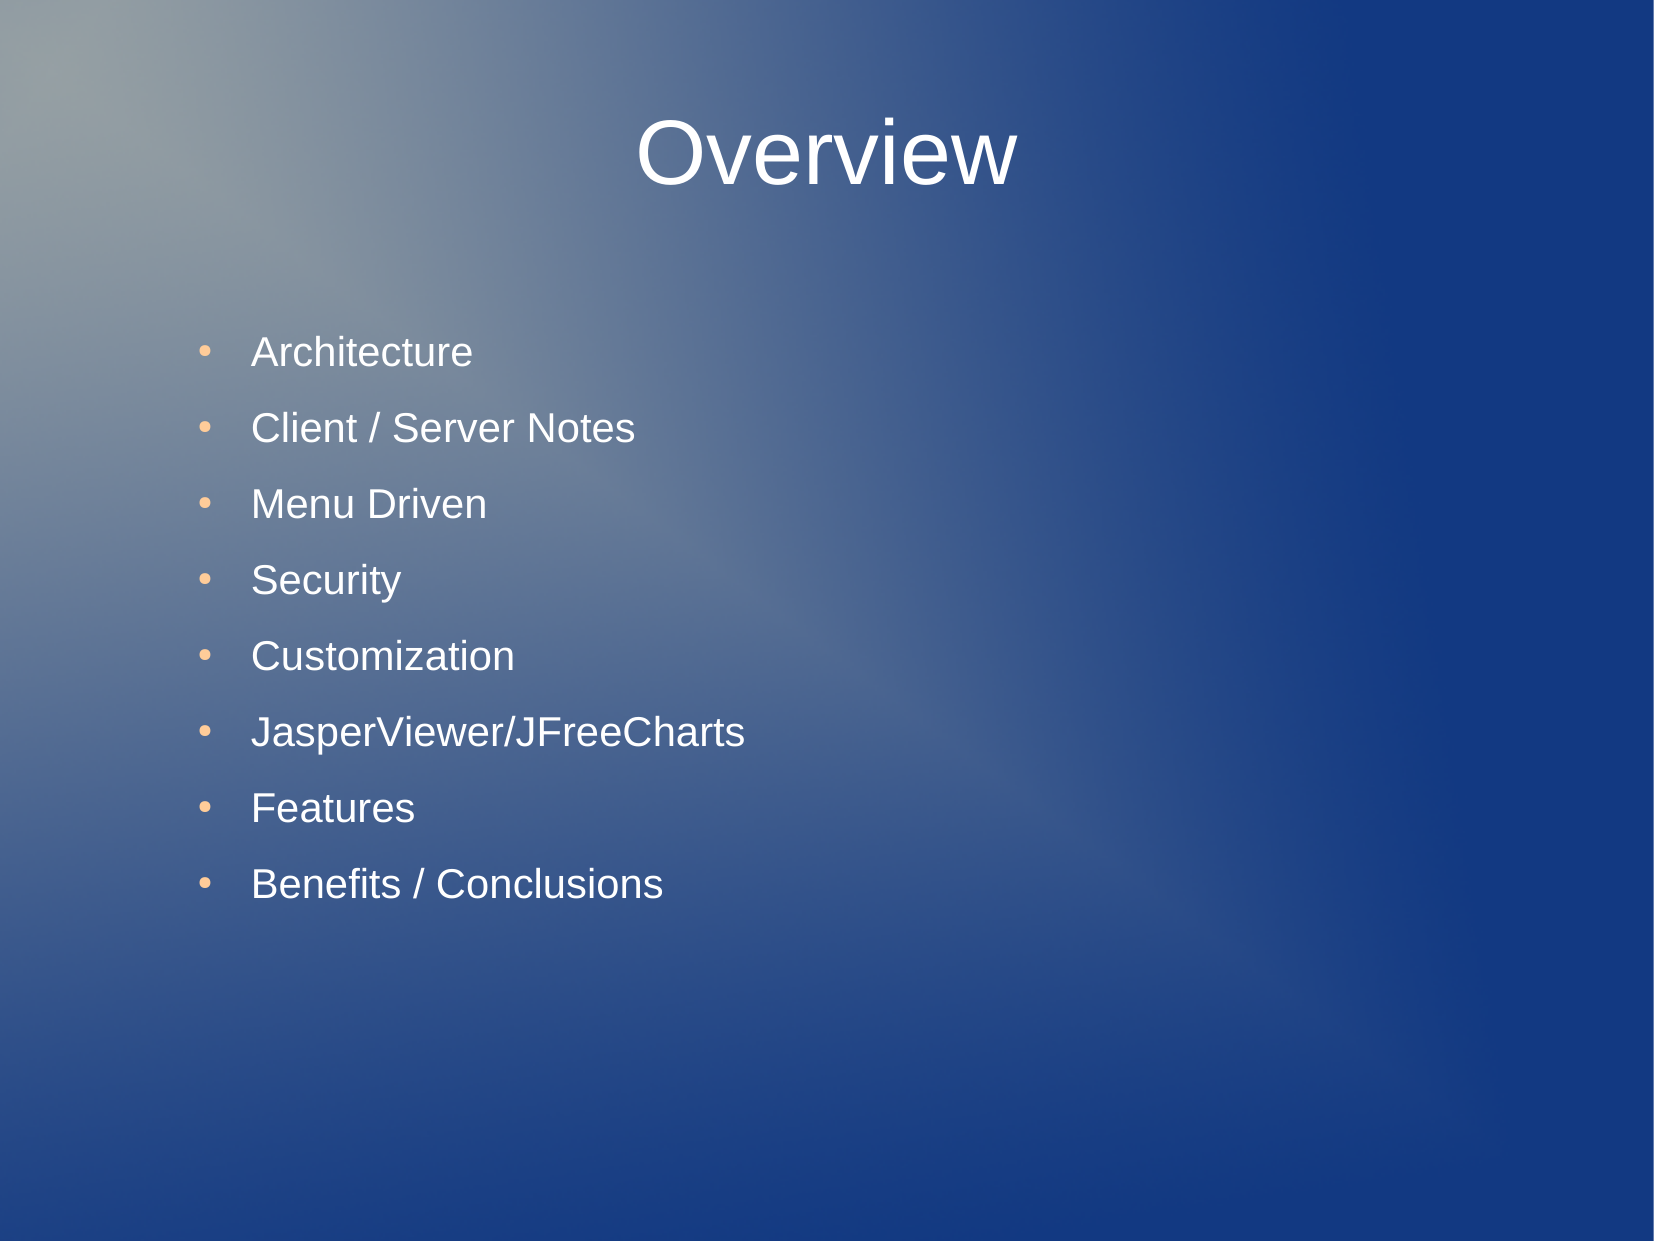

# Overview
Architecture
Client / Server Notes
Menu Driven
Security
Customization
JasperViewer/JFreeCharts
Features
Benefits / Conclusions